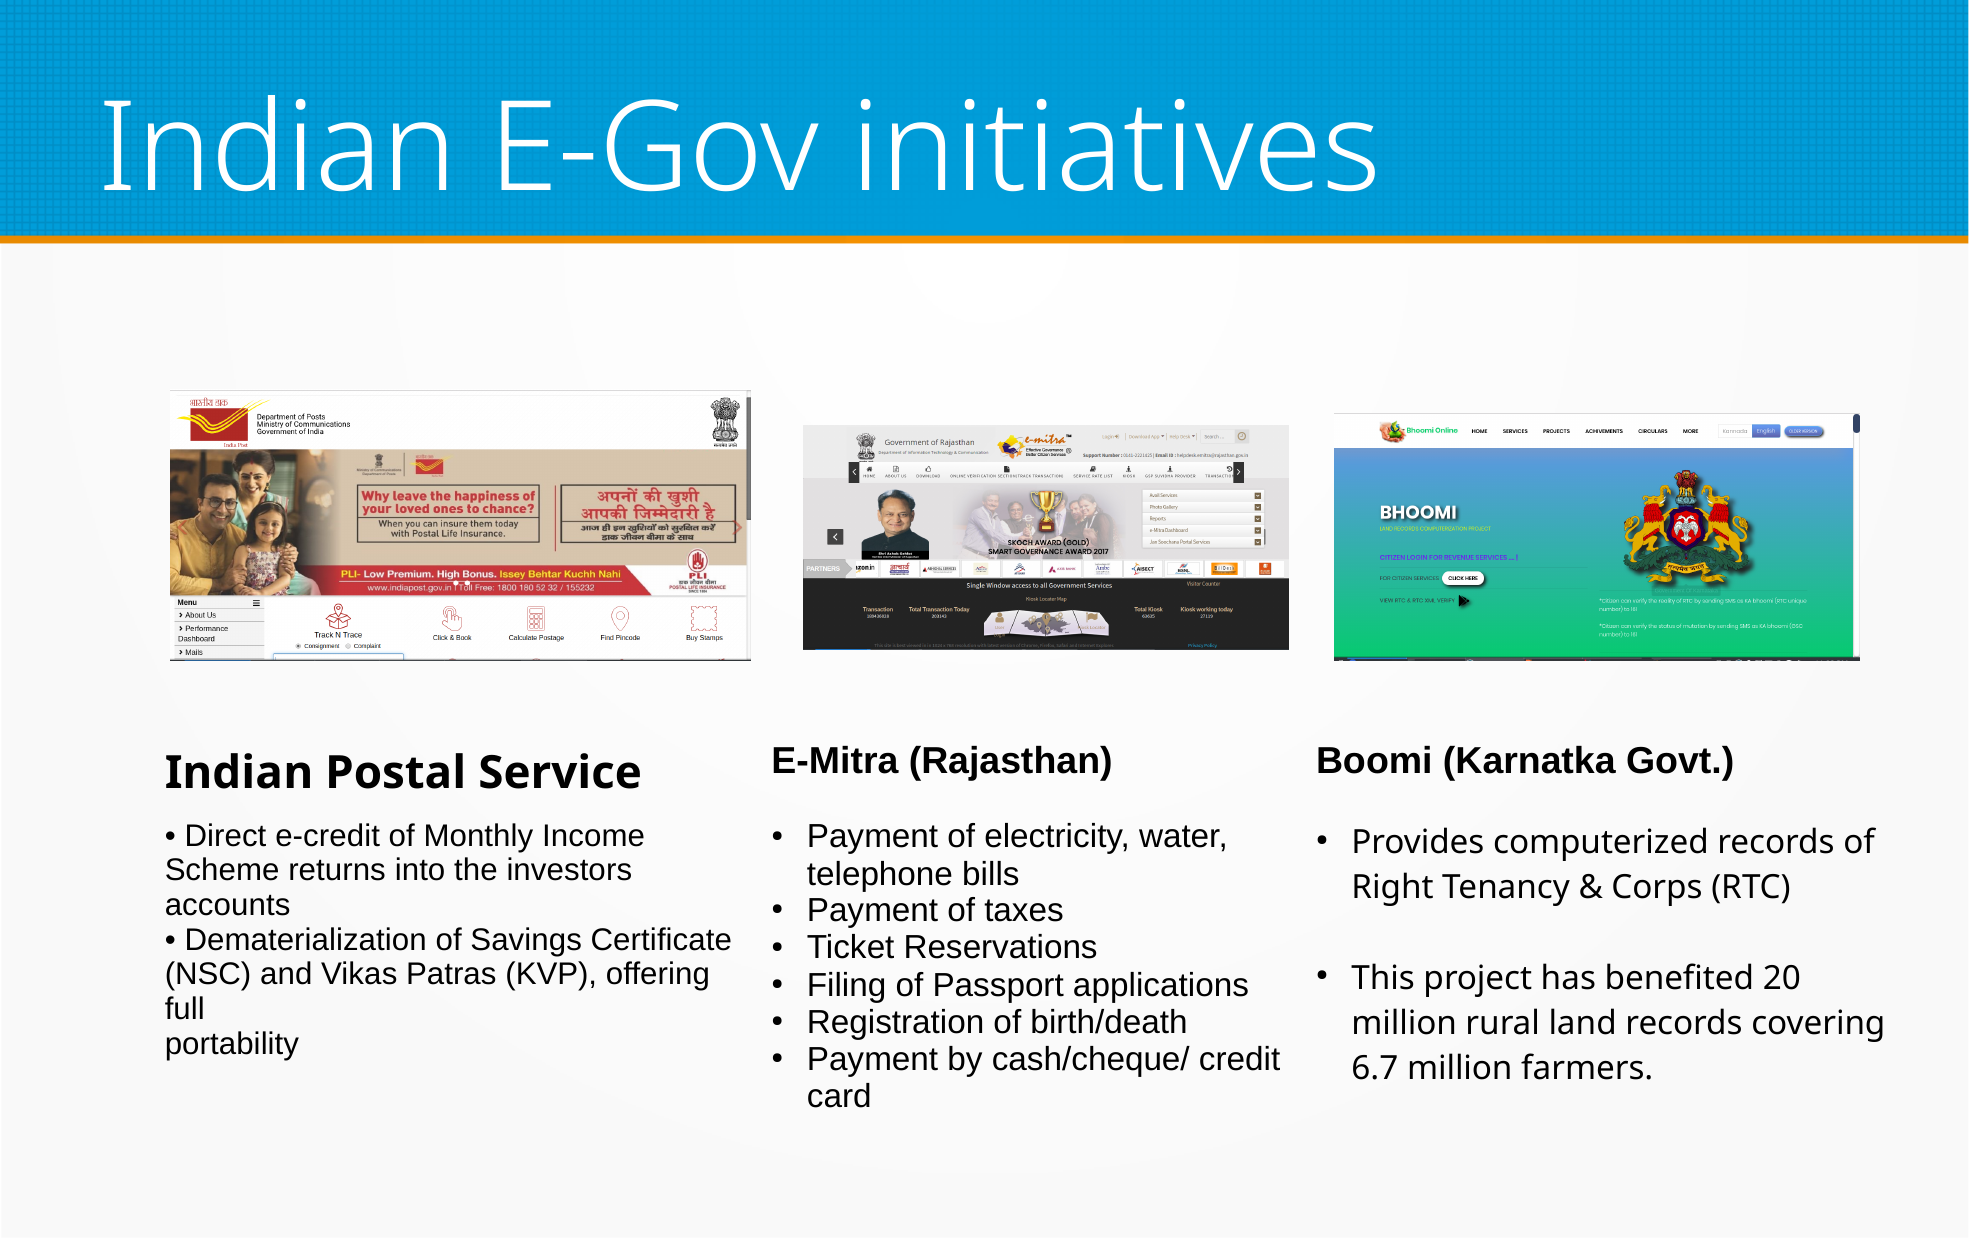

# Indian E-Gov initiatives
| Indian Postal Service | E-Mitra (Rajasthan) | Boomi (Karnatka Govt.) |
| --- | --- | --- |
| • Direct e-credit of Monthly Income Scheme returns into the investors accounts • Dematerialization of Savings Certificate (NSC) and Vikas Patras (KVP), offering full portability | Payment of electricity, water, telephone bills Payment of taxes Ticket Reservations Filing of Passport applications Registration of birth/death Payment by cash/cheque/ credit card | Provides computerized records of Right Tenancy & Corps (RTC) This project has benefited 20 million rural land records covering 6.7 million farmers. |